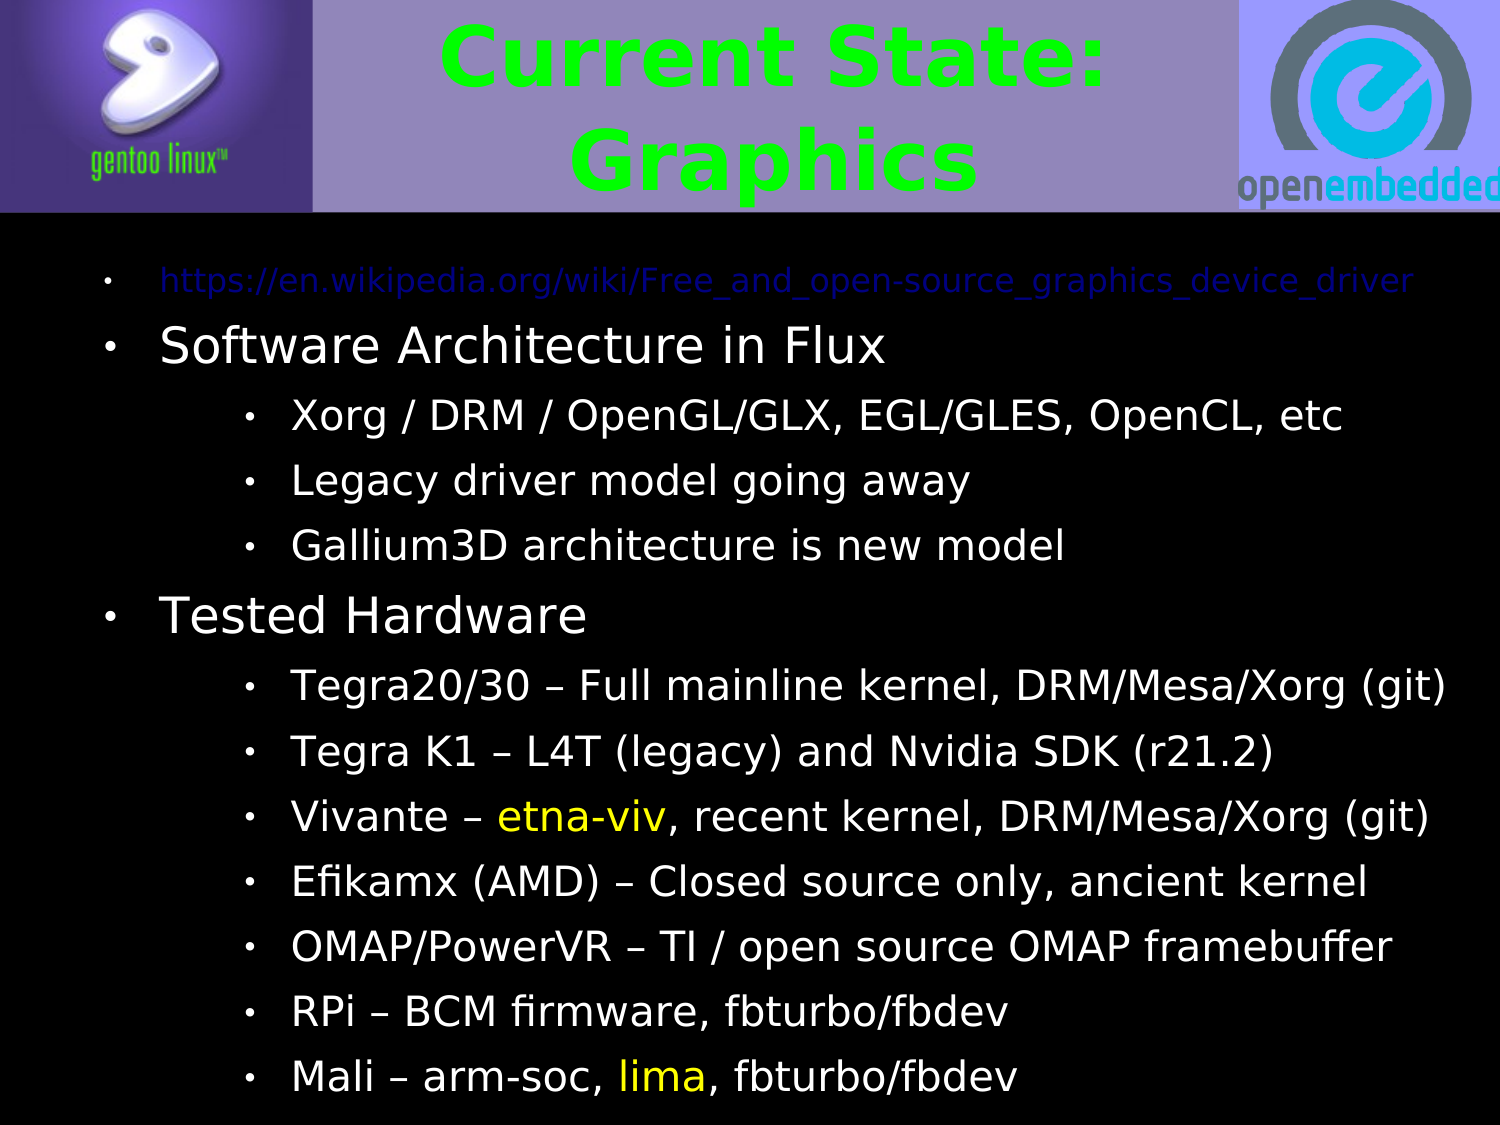

# Current State: Graphics
https://en.wikipedia.org/wiki/Free_and_open-source_graphics_device_driver
Software Architecture in Flux
Xorg / DRM / OpenGL/GLX, EGL/GLES, OpenCL, etc
Legacy driver model going away
Gallium3D architecture is new model
Tested Hardware
Tegra20/30 – Full mainline kernel, DRM/Mesa/Xorg (git)
Tegra K1 – L4T (legacy) and Nvidia SDK (r21.2)
Vivante – etna-viv, recent kernel, DRM/Mesa/Xorg (git)
Efikamx (AMD) – Closed source only, ancient kernel
OMAP/PowerVR – TI / open source OMAP framebuffer
RPi – BCM firmware, fbturbo/fbdev
Mali – arm-soc, lima, fbturbo/fbdev